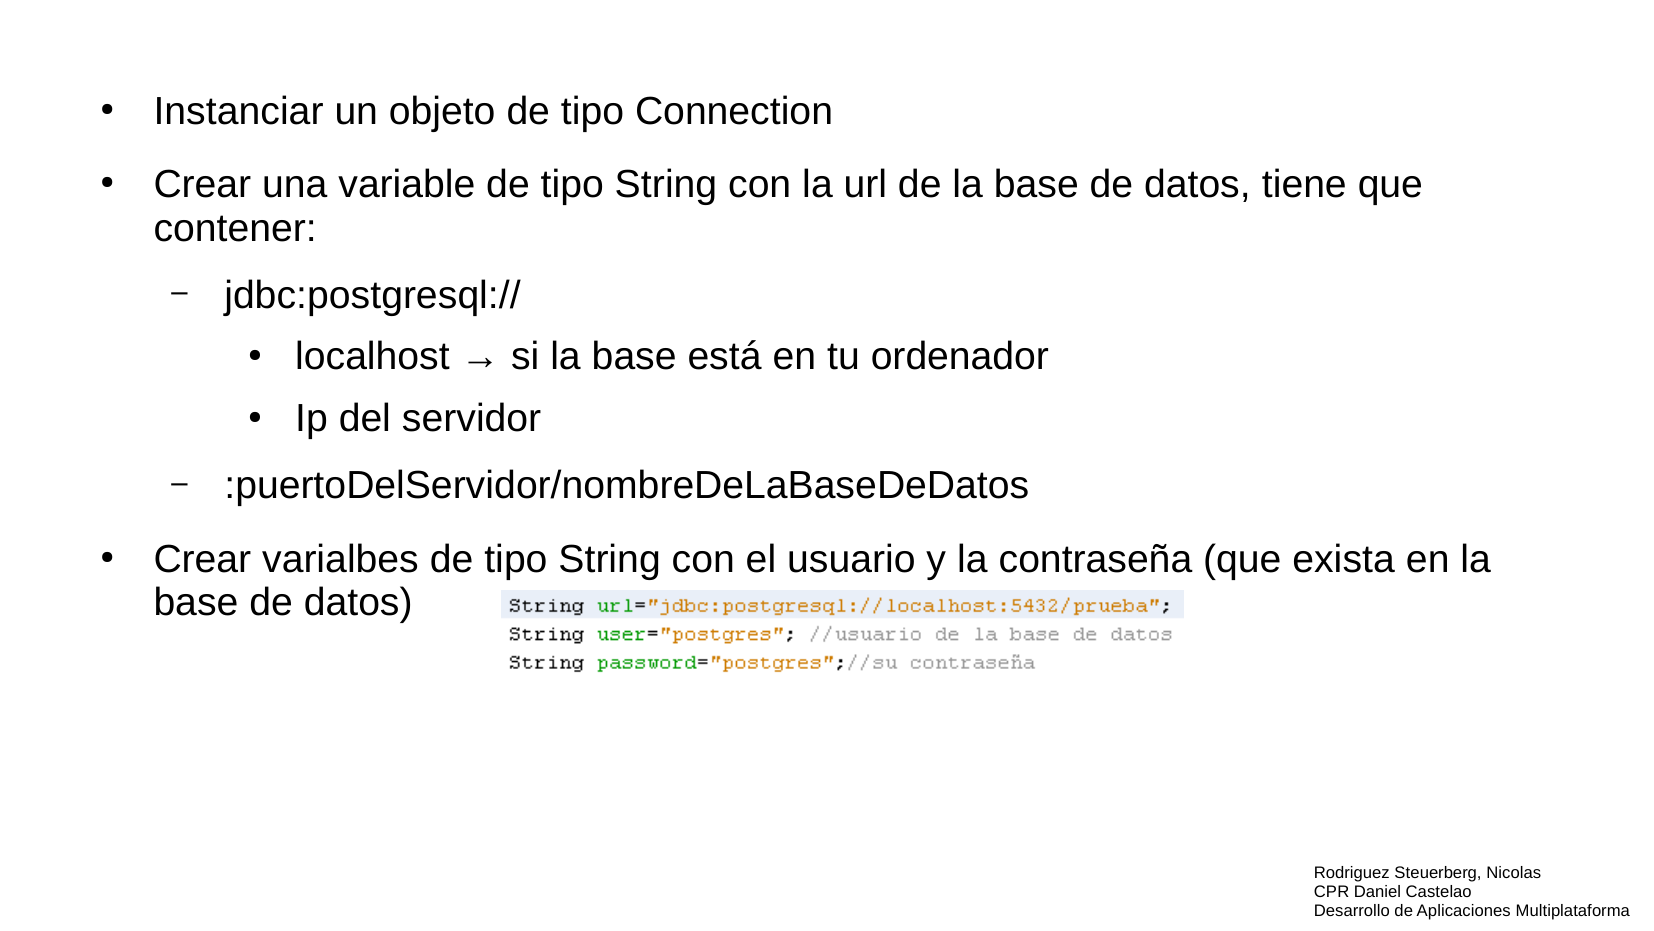

# Instanciar un objeto de tipo Connection
Crear una variable de tipo String con la url de la base de datos, tiene que contener:
jdbc:postgresql://
localhost → si la base está en tu ordenador
Ip del servidor
:puertoDelServidor/nombreDeLaBaseDeDatos
Crear varialbes de tipo String con el usuario y la contraseña (que exista en la base de datos)
Rodriguez Steuerberg, Nicolas
CPR Daniel Castelao
Desarrollo de Aplicaciones Multiplataforma